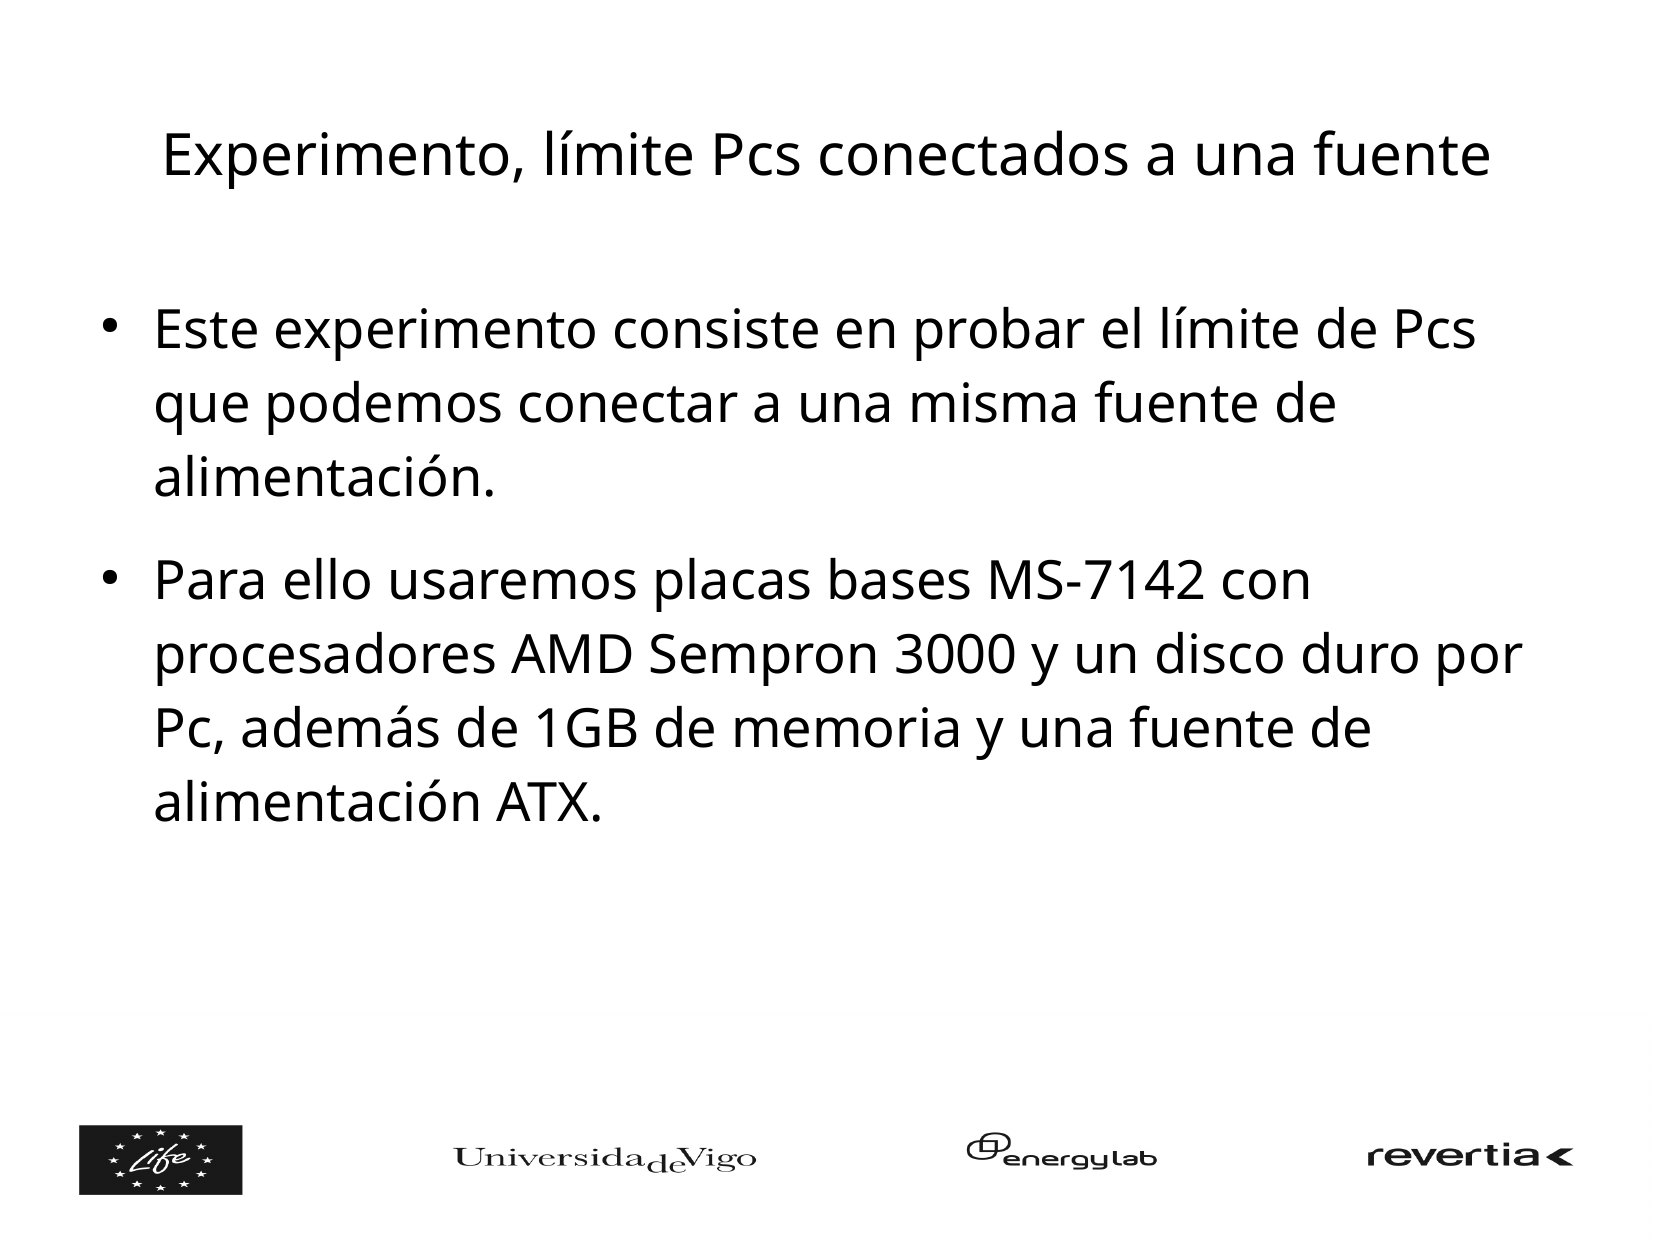

# Experimento, límite Pcs conectados a una fuente
Este experimento consiste en probar el límite de Pcs que podemos conectar a una misma fuente de alimentación.
Para ello usaremos placas bases MS-7142 con procesadores AMD Sempron 3000 y un disco duro por Pc, además de 1GB de memoria y una fuente de alimentación ATX.